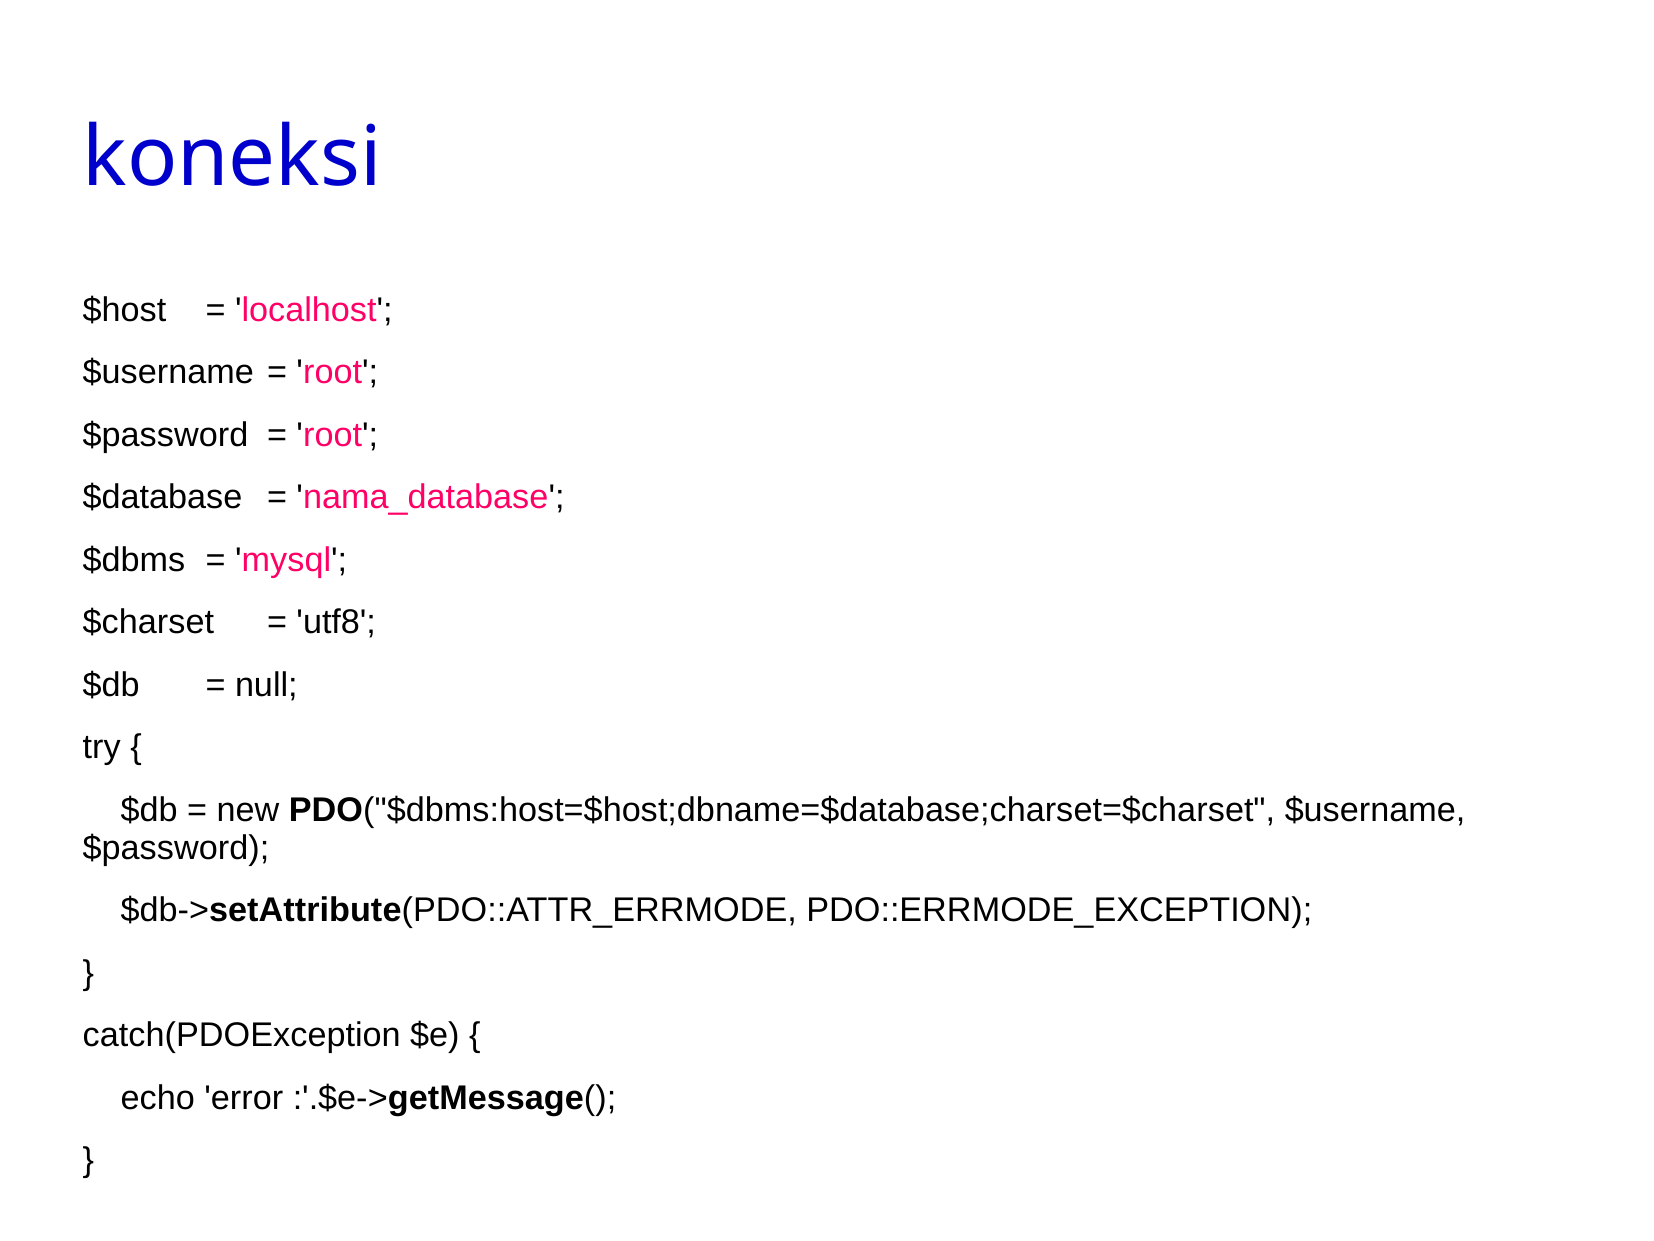

# koneksi
$host 		= 'localhost';
$username 	= 'root';
$password 	= 'root';
$database 	= 'nama_database';
$dbms 		= 'mysql';
$charset 	= 'utf8';
$db 		= null;
try {
 $db = new PDO("$dbms:host=$host;dbname=$database;charset=$charset", $username, $password);
 $db->setAttribute(PDO::ATTR_ERRMODE, PDO::ERRMODE_EXCEPTION);
}
catch(PDOException $e) {
 echo 'error :'.$e->getMessage();
}